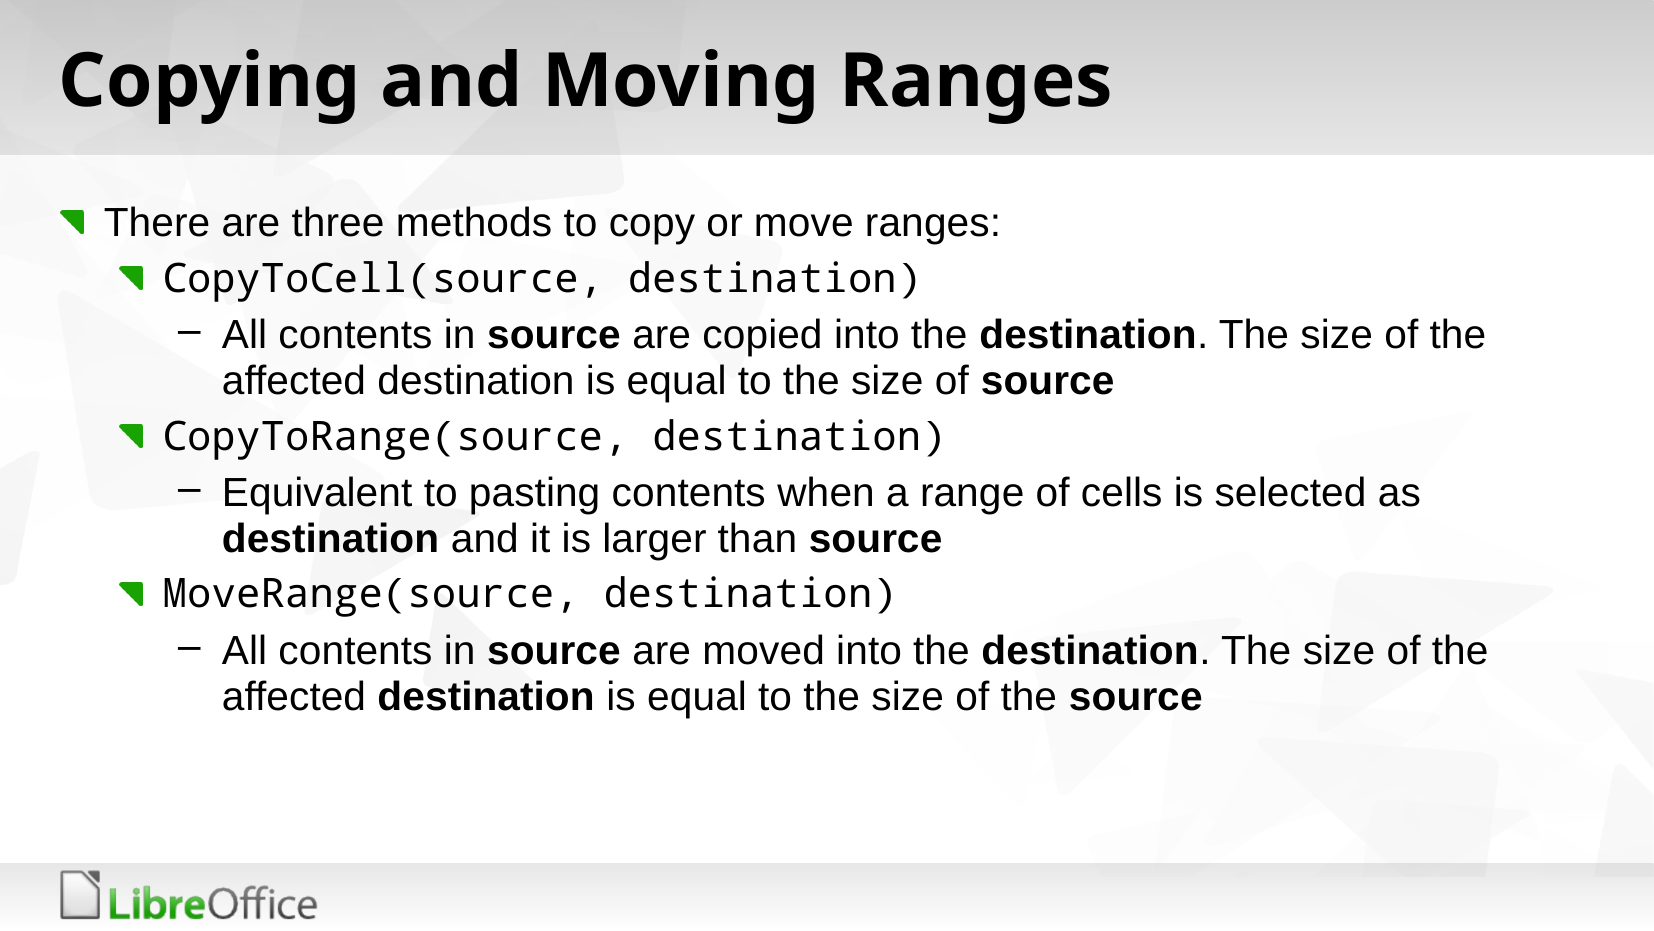

# Copying and Moving Ranges
There are three methods to copy or move ranges:
CopyToCell(source, destination)
All contents in source are copied into the destination. The size of the affected destination is equal to the size of source
CopyToRange(source, destination)
Equivalent to pasting contents when a range of cells is selected as destination and it is larger than source
MoveRange(source, destination)
All contents in source are moved into the destination. The size of the affected destination is equal to the size of the source